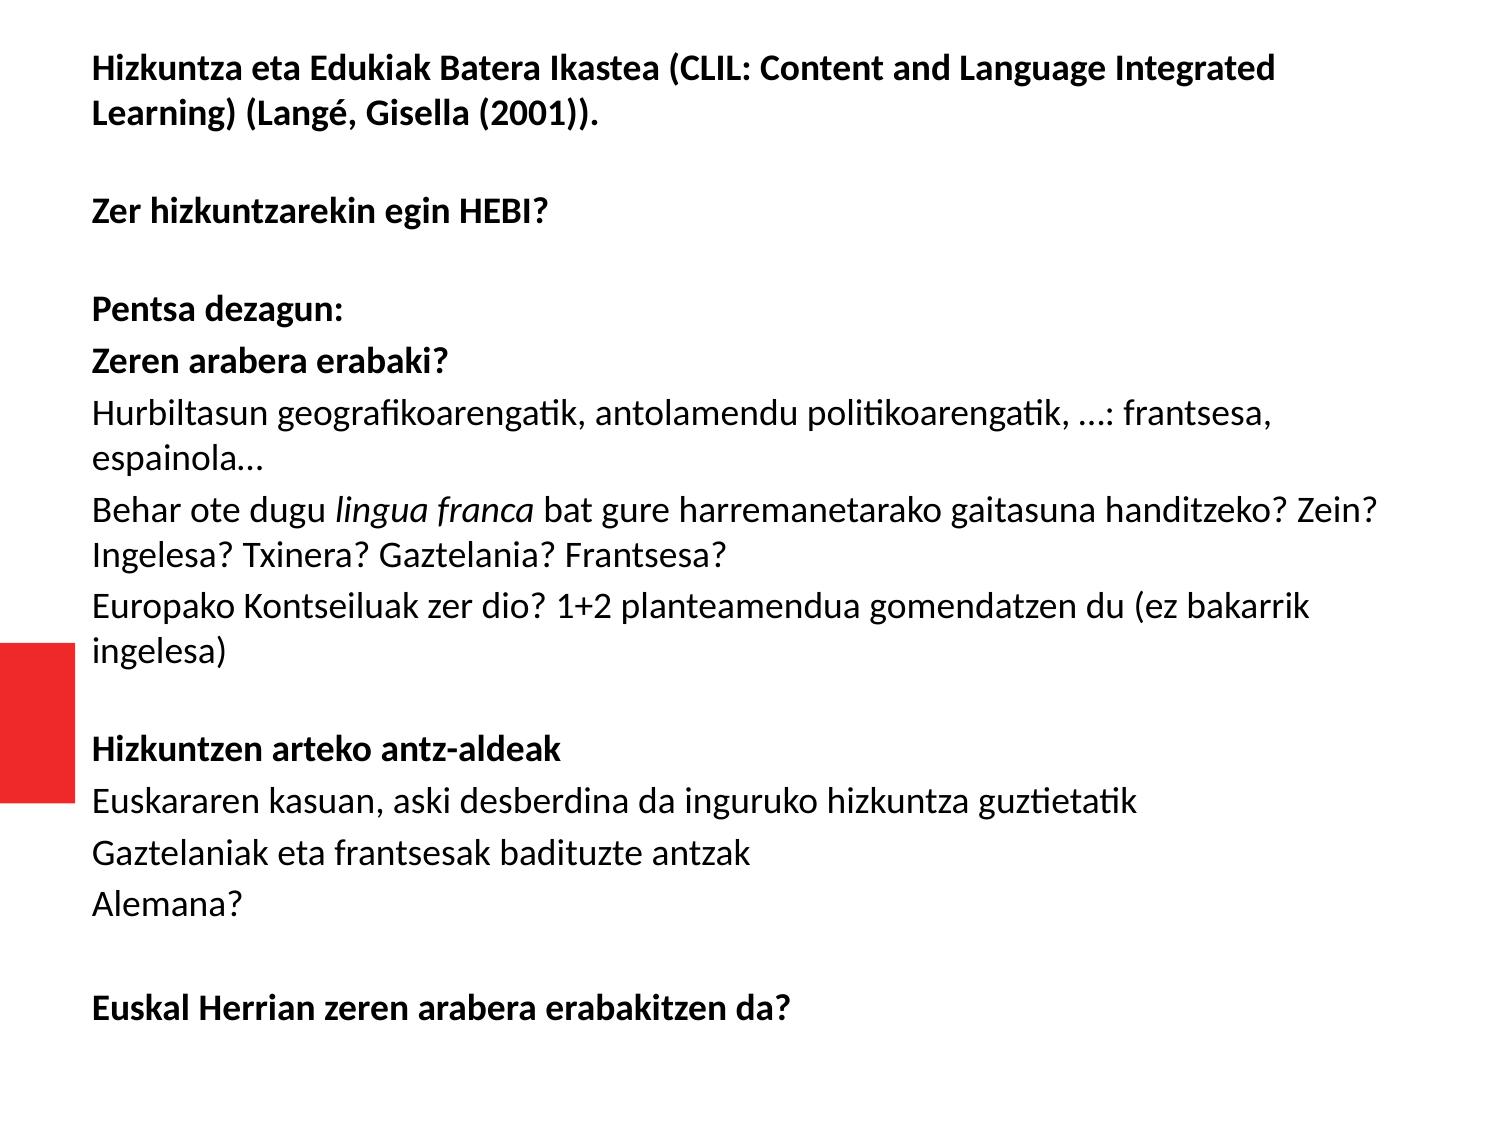

# Hizkuntza eta Edukiak Batera Ikastea (CLIL: Content and Language Integrated Learning) (Langé, Gisella (2001)).
Zer hizkuntzarekin egin HEBI?
Pentsa dezagun:
Zeren arabera erabaki?
Hurbiltasun geografikoarengatik, antolamendu politikoarengatik, …: frantsesa, espainola…
Behar ote dugu lingua franca bat gure harremanetarako gaitasuna handitzeko? Zein? Ingelesa? Txinera? Gaztelania? Frantsesa?
Europako Kontseiluak zer dio? 1+2 planteamendua gomendatzen du (ez bakarrik ingelesa)
Hizkuntzen arteko antz-aldeak
Euskararen kasuan, aski desberdina da inguruko hizkuntza guztietatik
Gaztelaniak eta frantsesak badituzte antzak
Alemana?
Euskal Herrian zeren arabera erabakitzen da?